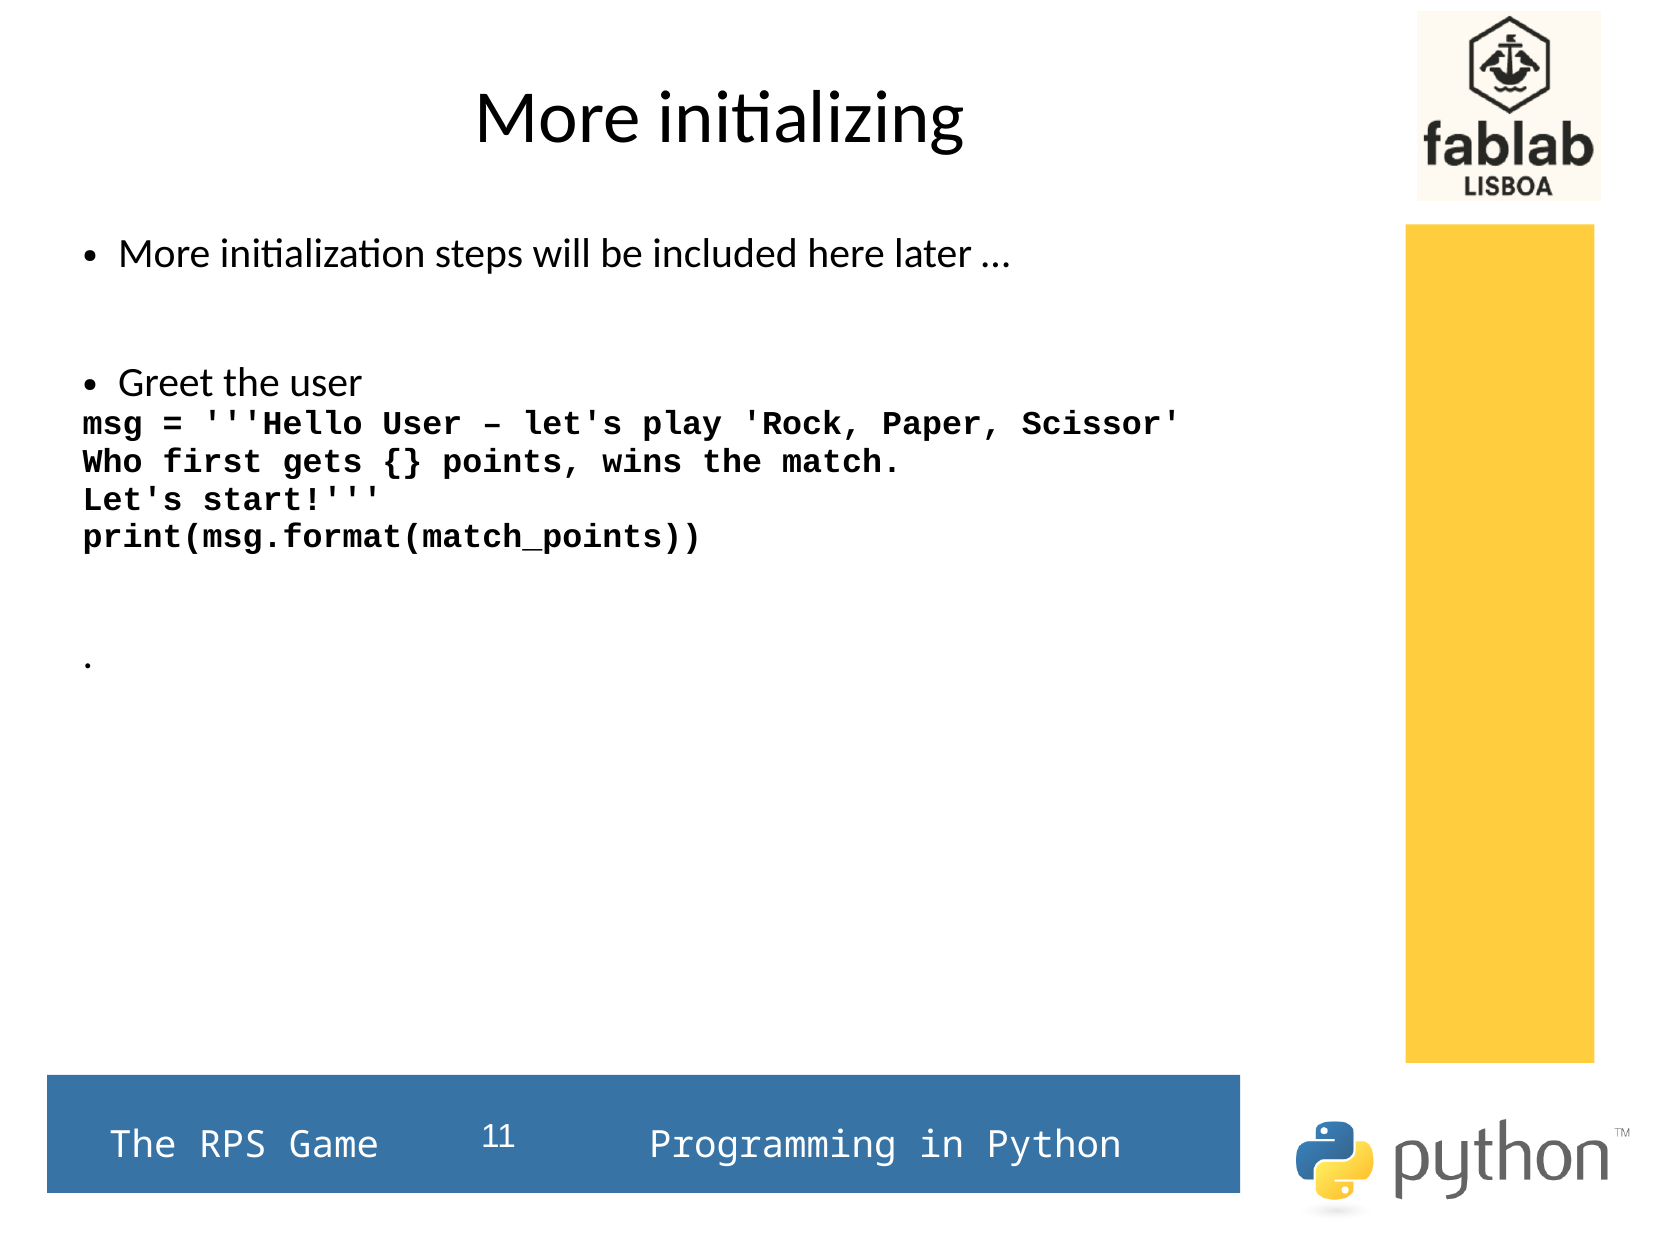

# More initializing
More initialization steps will be included here later …
Greet the user
msg = '''Hello User – let's play 'Rock, Paper, Scissor'
Who first gets {} points, wins the match.
Let's start!'''
print(msg.format(match_points))
.
The RPS Game Programming in Python